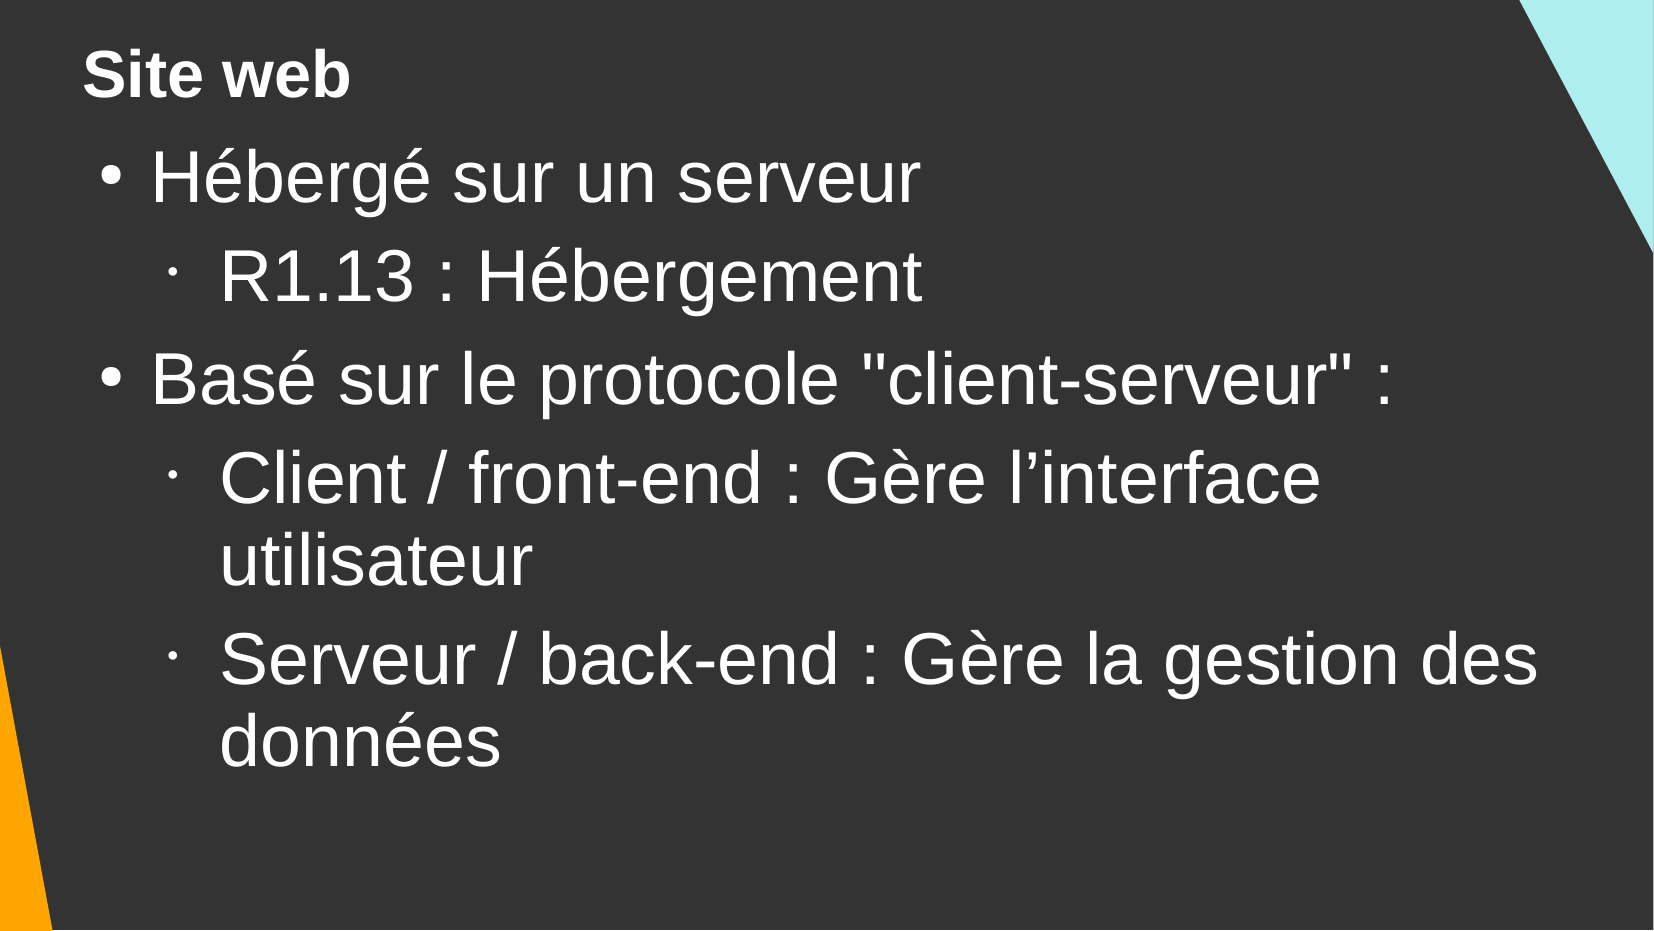

# Site web
Hébergé sur un serveur
R1.13 : Hébergement
Basé sur le protocole "client-serveur" :
Client / front-end : Gère l’interface utilisateur
Serveur / back-end : Gère la gestion des données